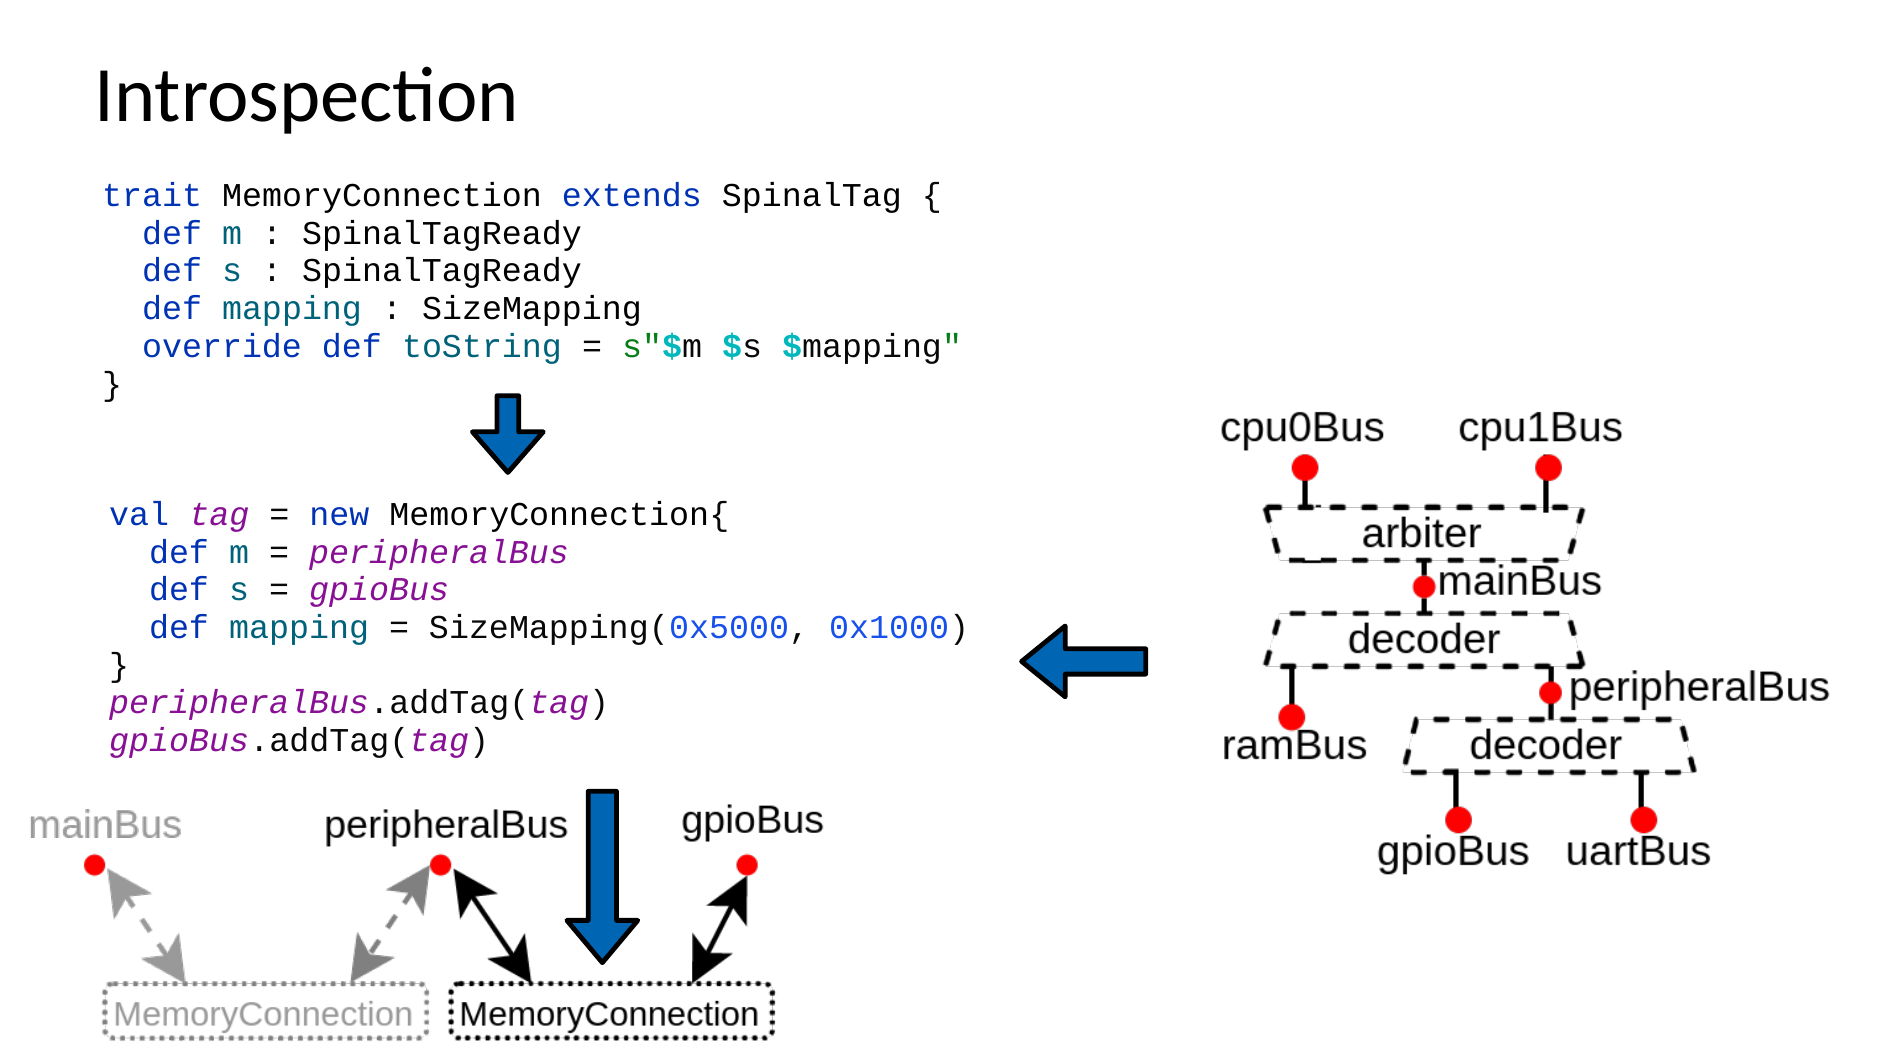

# Introspection
 trait MemoryConnection extends SpinalTag {
 def m : SpinalTagReady
 def s : SpinalTagReady
 def mapping : SizeMapping
 override def toString = s"$m $s $mapping"
 }
val tag = new MemoryConnection{
 def m = peripheralBus
 def s = gpioBus
 def mapping = SizeMapping(0x5000, 0x1000)
}
peripheralBus.addTag(tag)
gpioBus.addTag(tag)